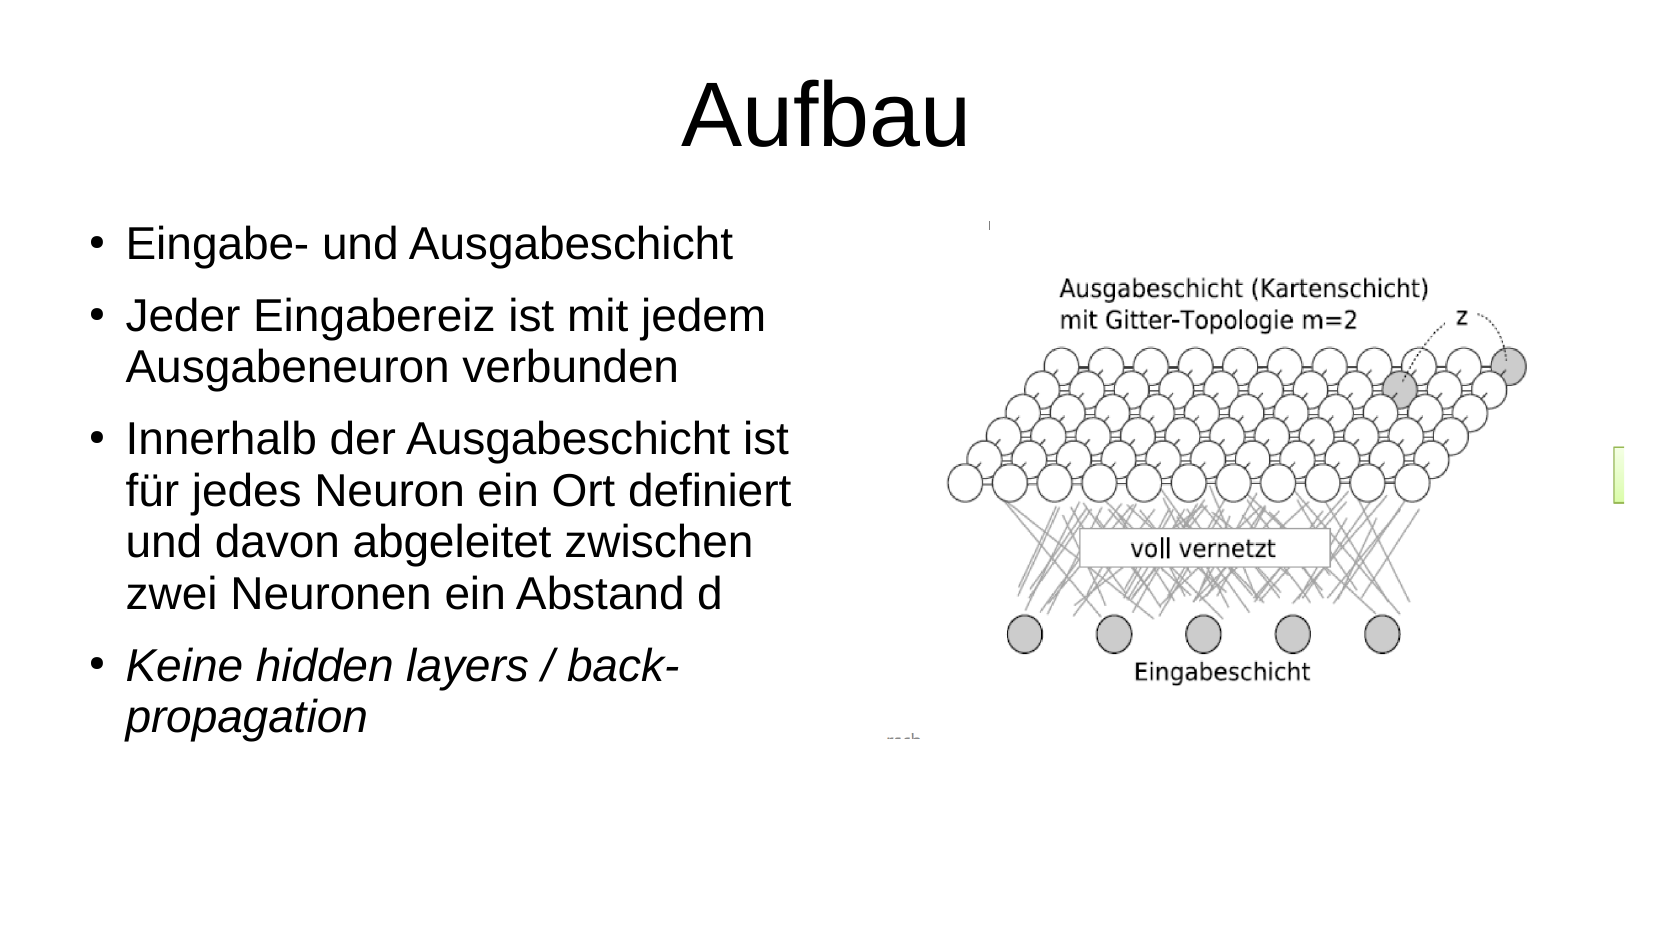

# Aufbau
Eingabe- und Ausgabeschicht
Jeder Eingabereiz ist mit jedem Ausgabeneuron verbunden
Innerhalb der Ausgabeschicht ist für jedes Neuron ein Ort definiert und davon abgeleitet zwischen zwei Neuronen ein Abstand d
Keine hidden layers / back-propagation